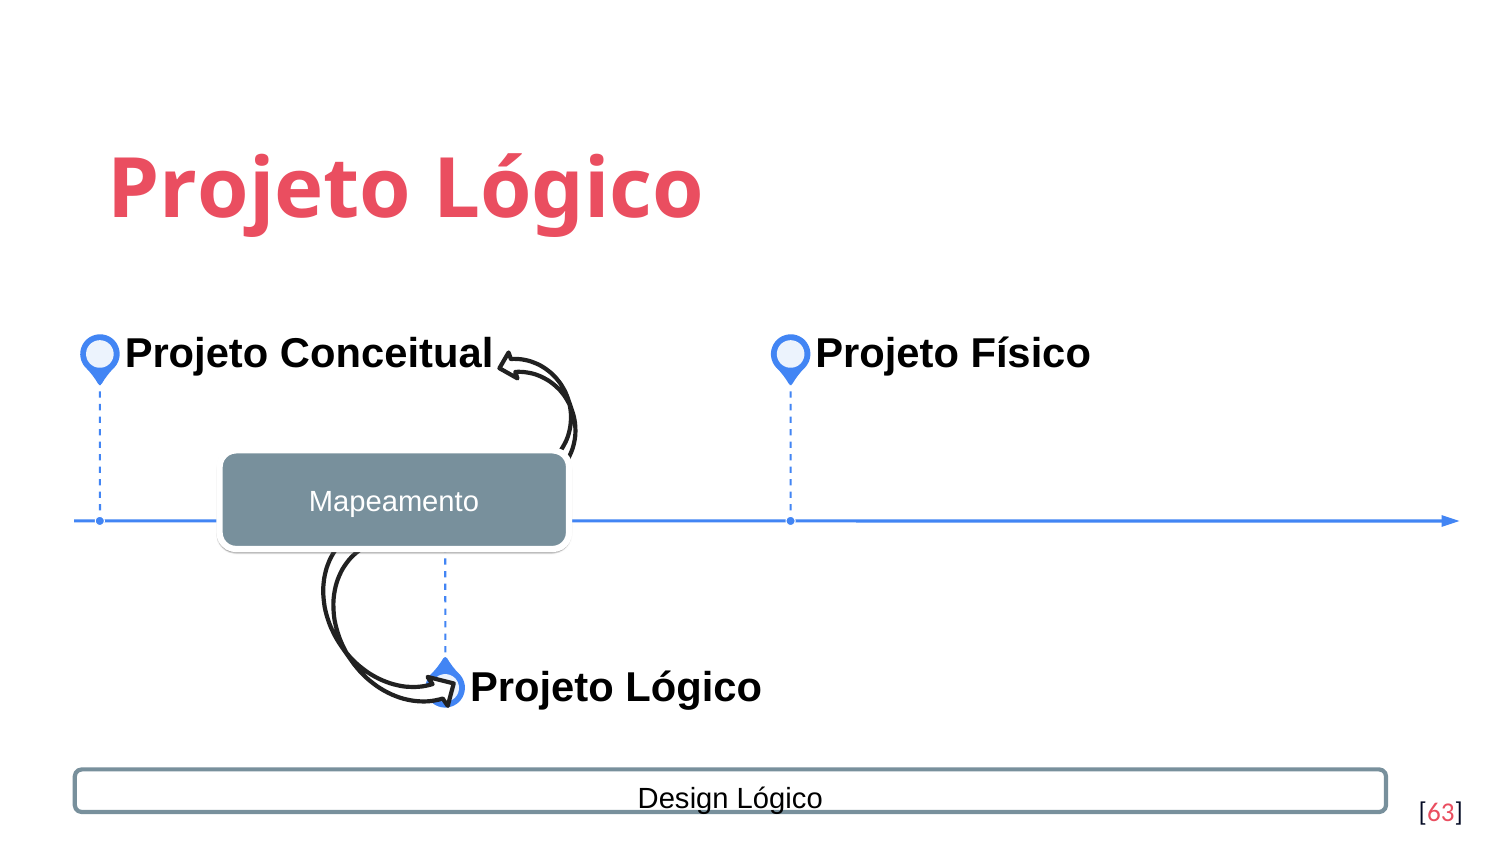

Projeto Lógico
Projeto Conceitual
Projeto Físico
Projeto Lógico
Mapeamento
Design Lógico